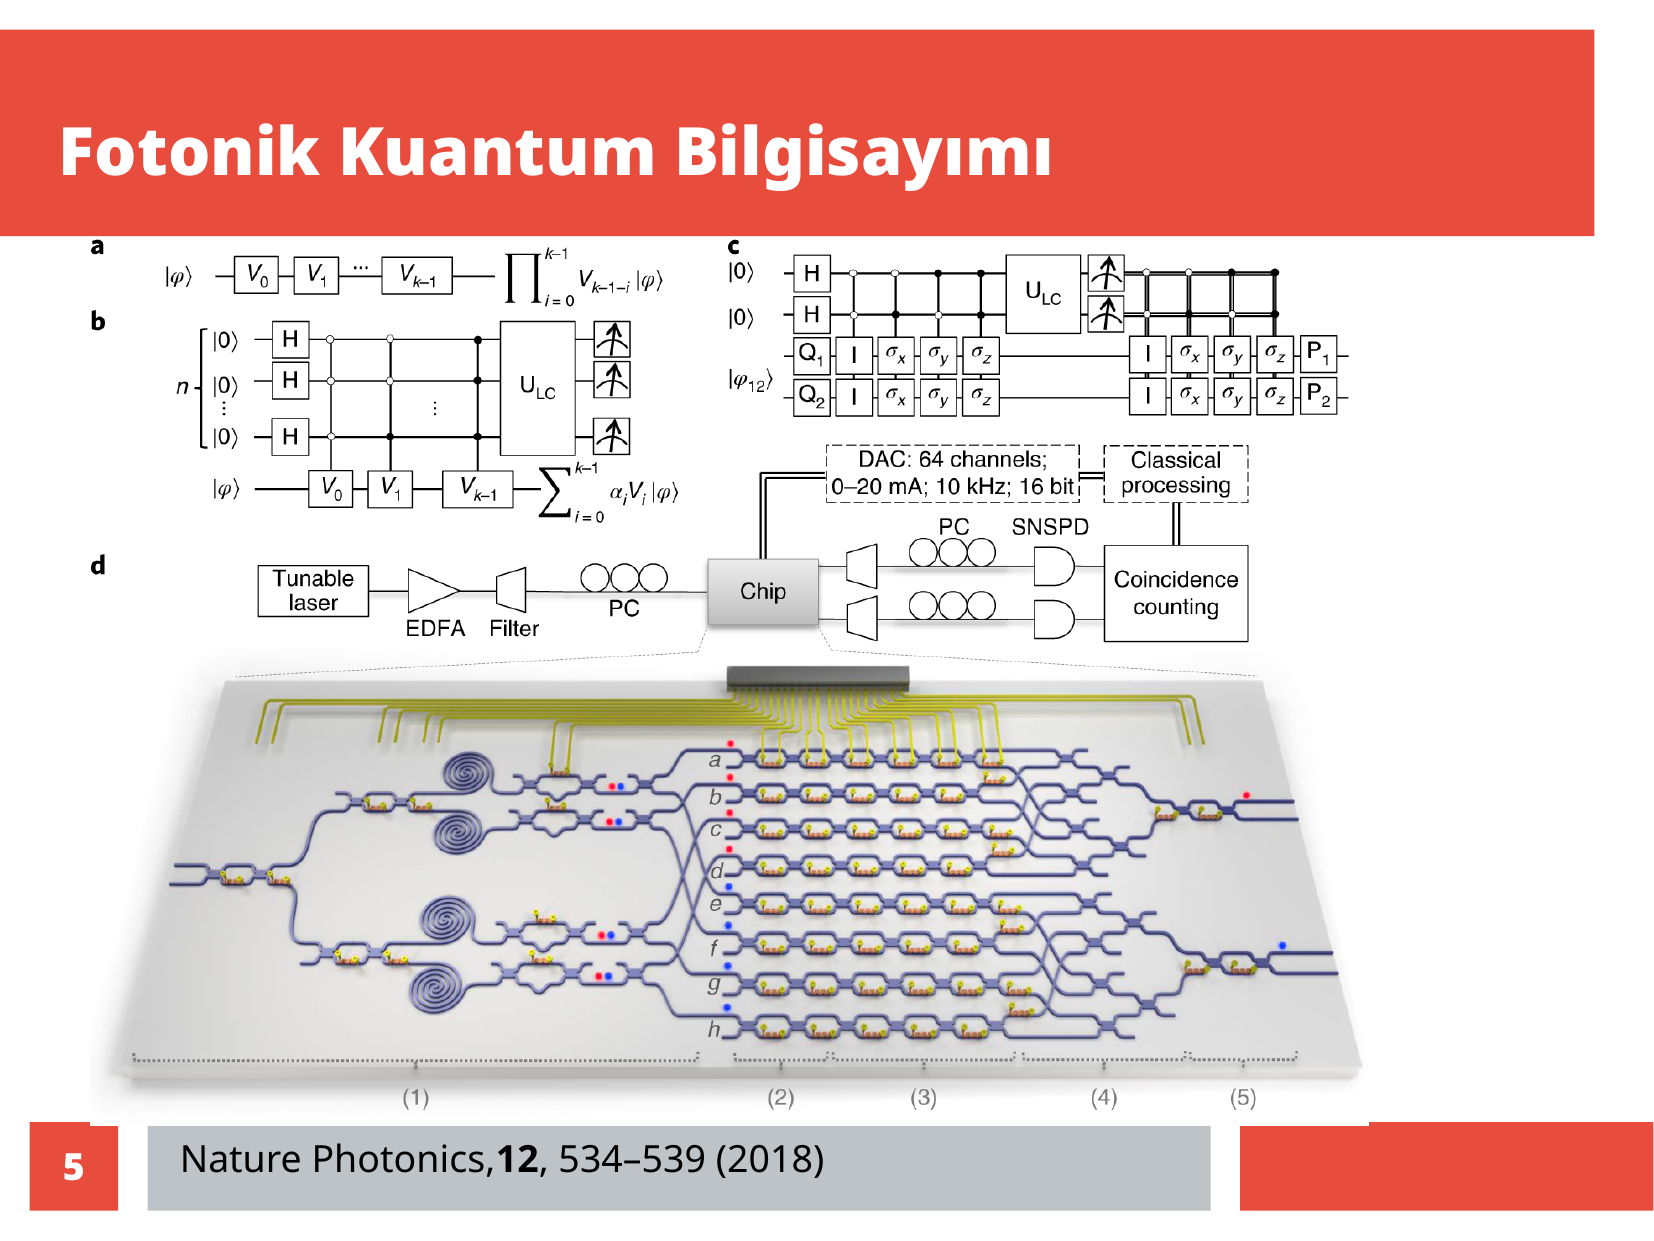

# Fotonik Kuantum Bilgisayımı
5
Nature Photonics,12, 534–539 (2018)